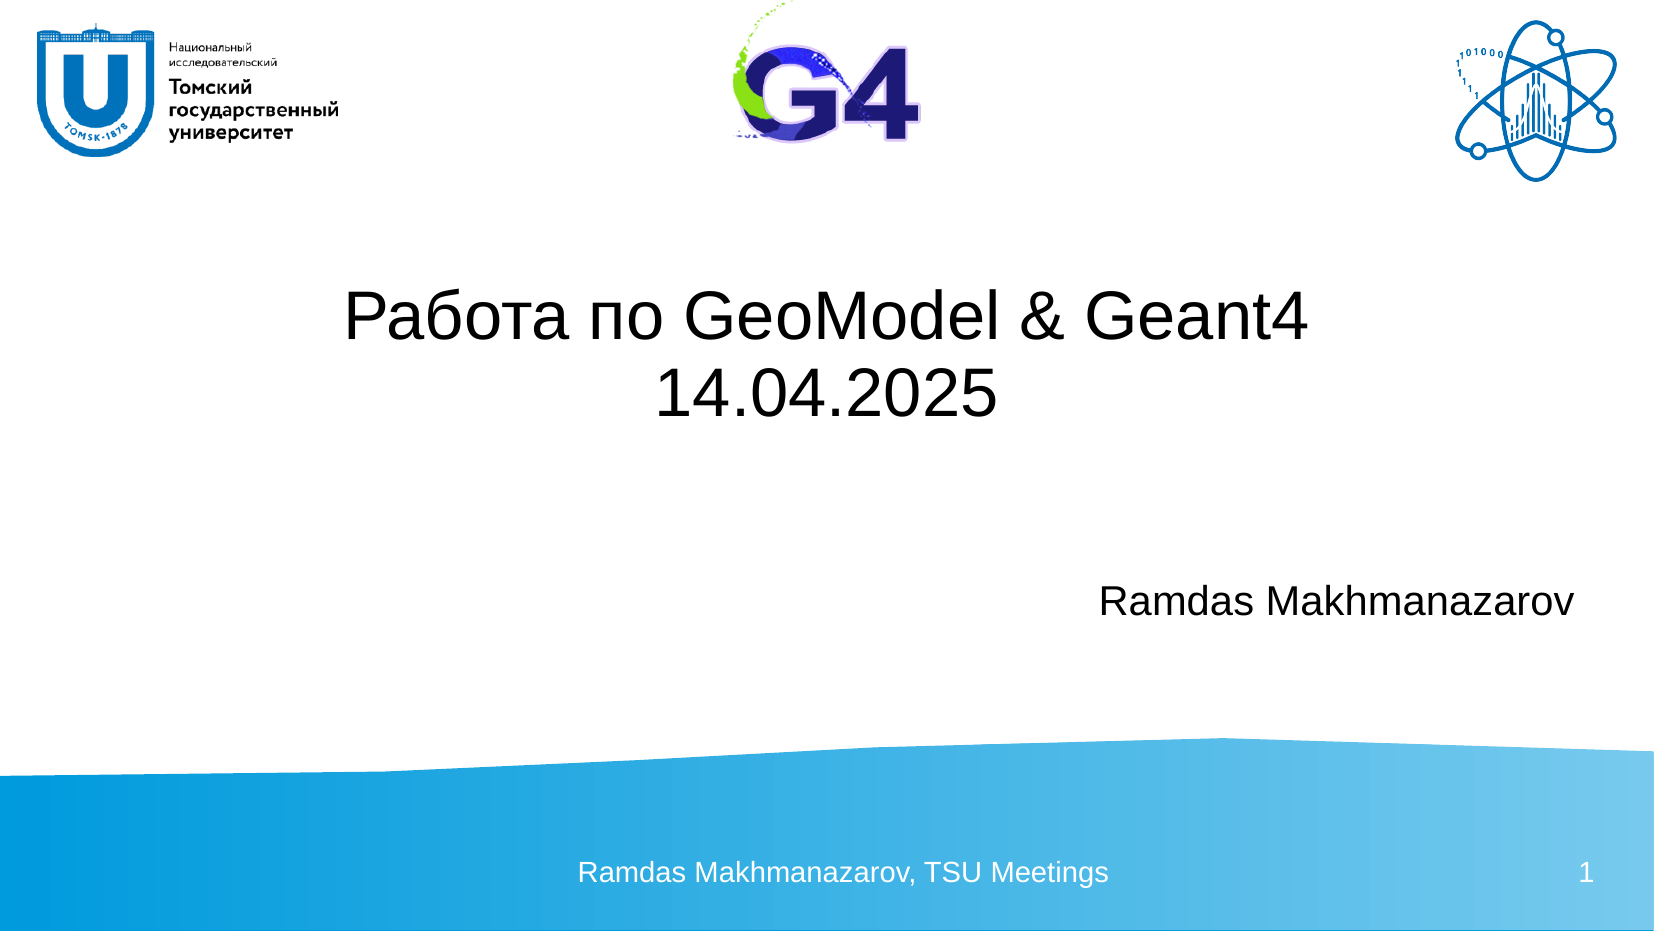

# Работа по GeoModel & Geant4 14.04.2025
Ramdas Makhmanazarov